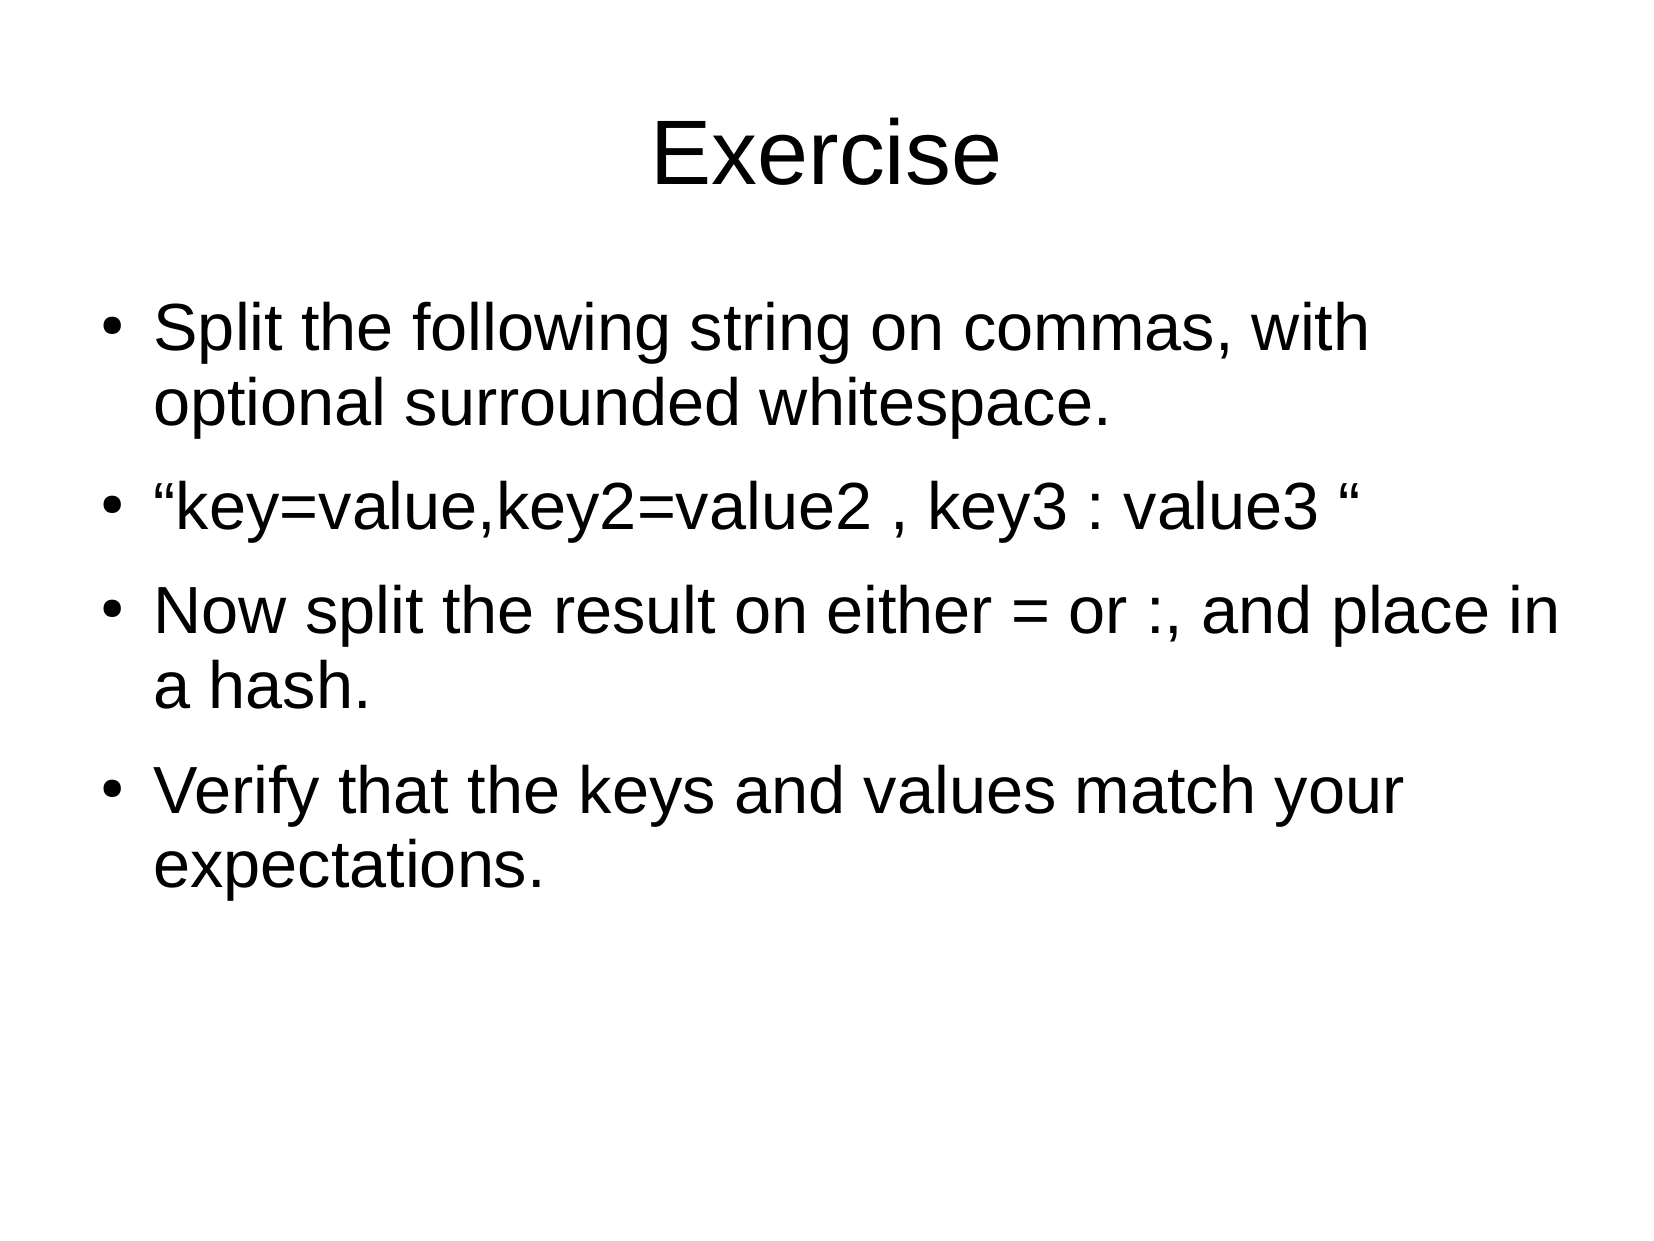

# Exercise
Split the following string on commas, with optional surrounded whitespace.
“key=value,key2=value2 , key3 : value3 “
Now split the result on either = or :, and place in a hash.
Verify that the keys and values match your expectations.